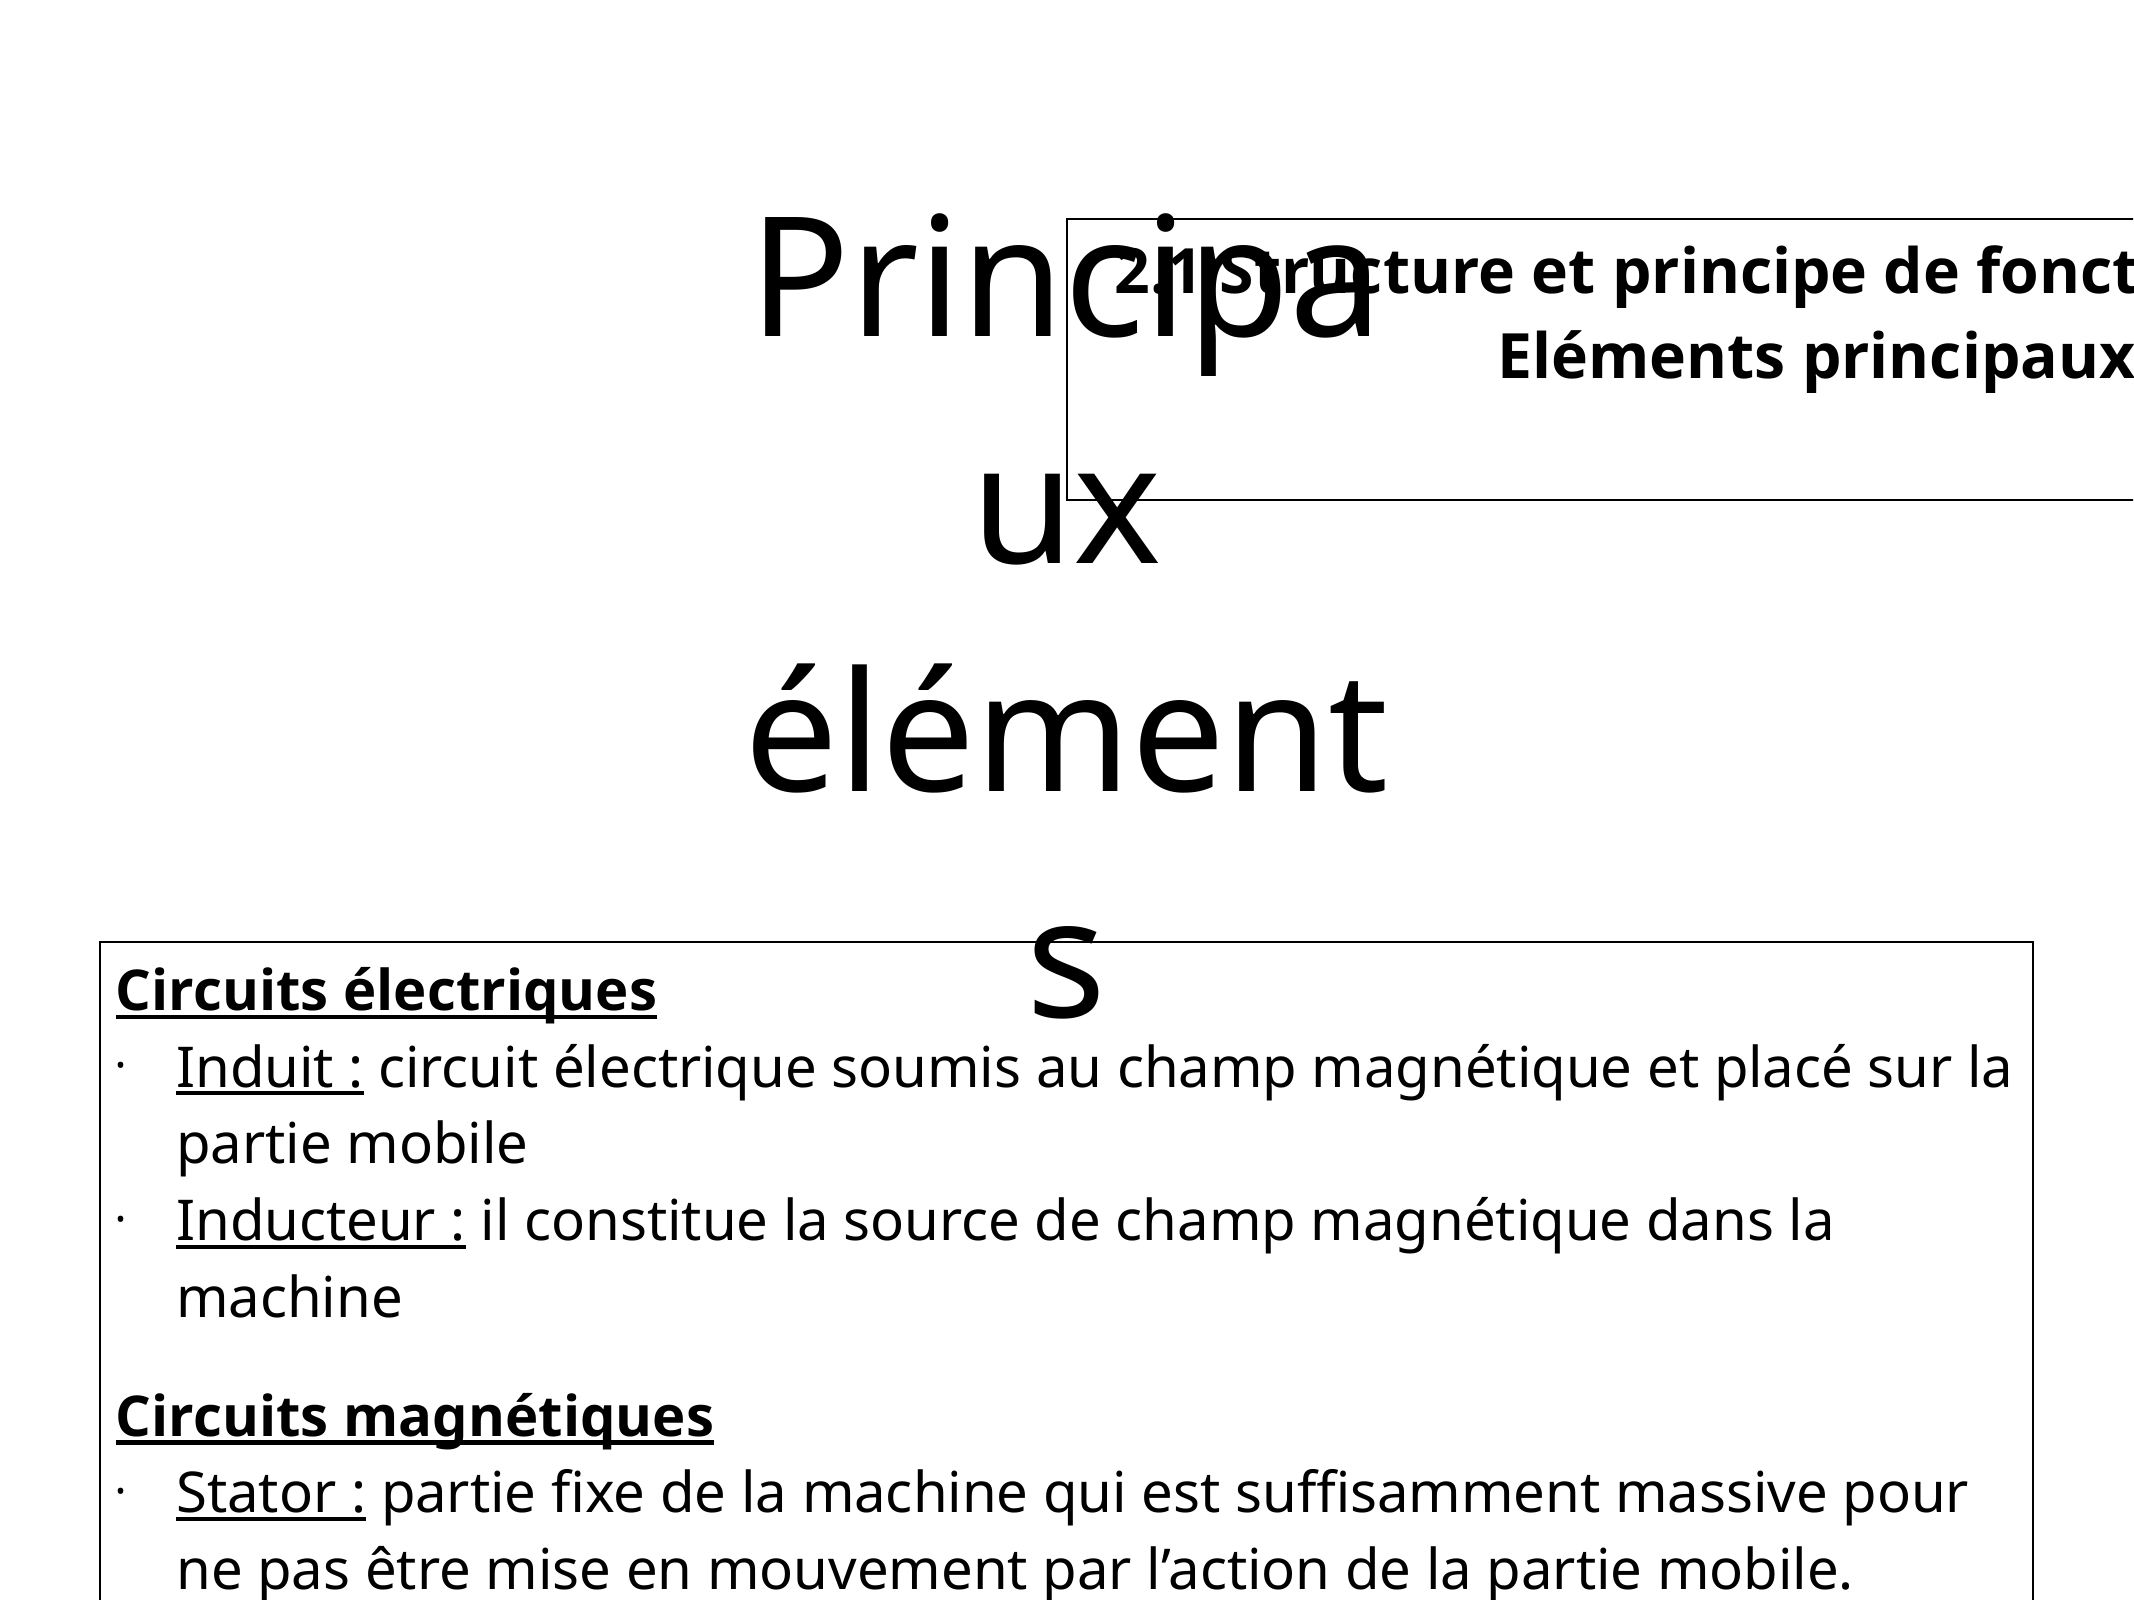

Principaux éléments
2.1 Structure et principe de fonctionnement.
Eléments principaux
Circuits électriques
Induit : circuit électrique soumis au champ magnétique et placé sur la partie mobile
Inducteur : il constitue la source de champ magnétique dans la machine
Circuits magnétiques
Stator : partie fixe de la machine qui est suffisamment massive pour ne pas être mise en mouvement par l’action de la partie mobile.
Rotor : partie mobile, solidaire de l’arbre mécanique.
Entrefer : Espacement présent entre l’inducteur et l’induit